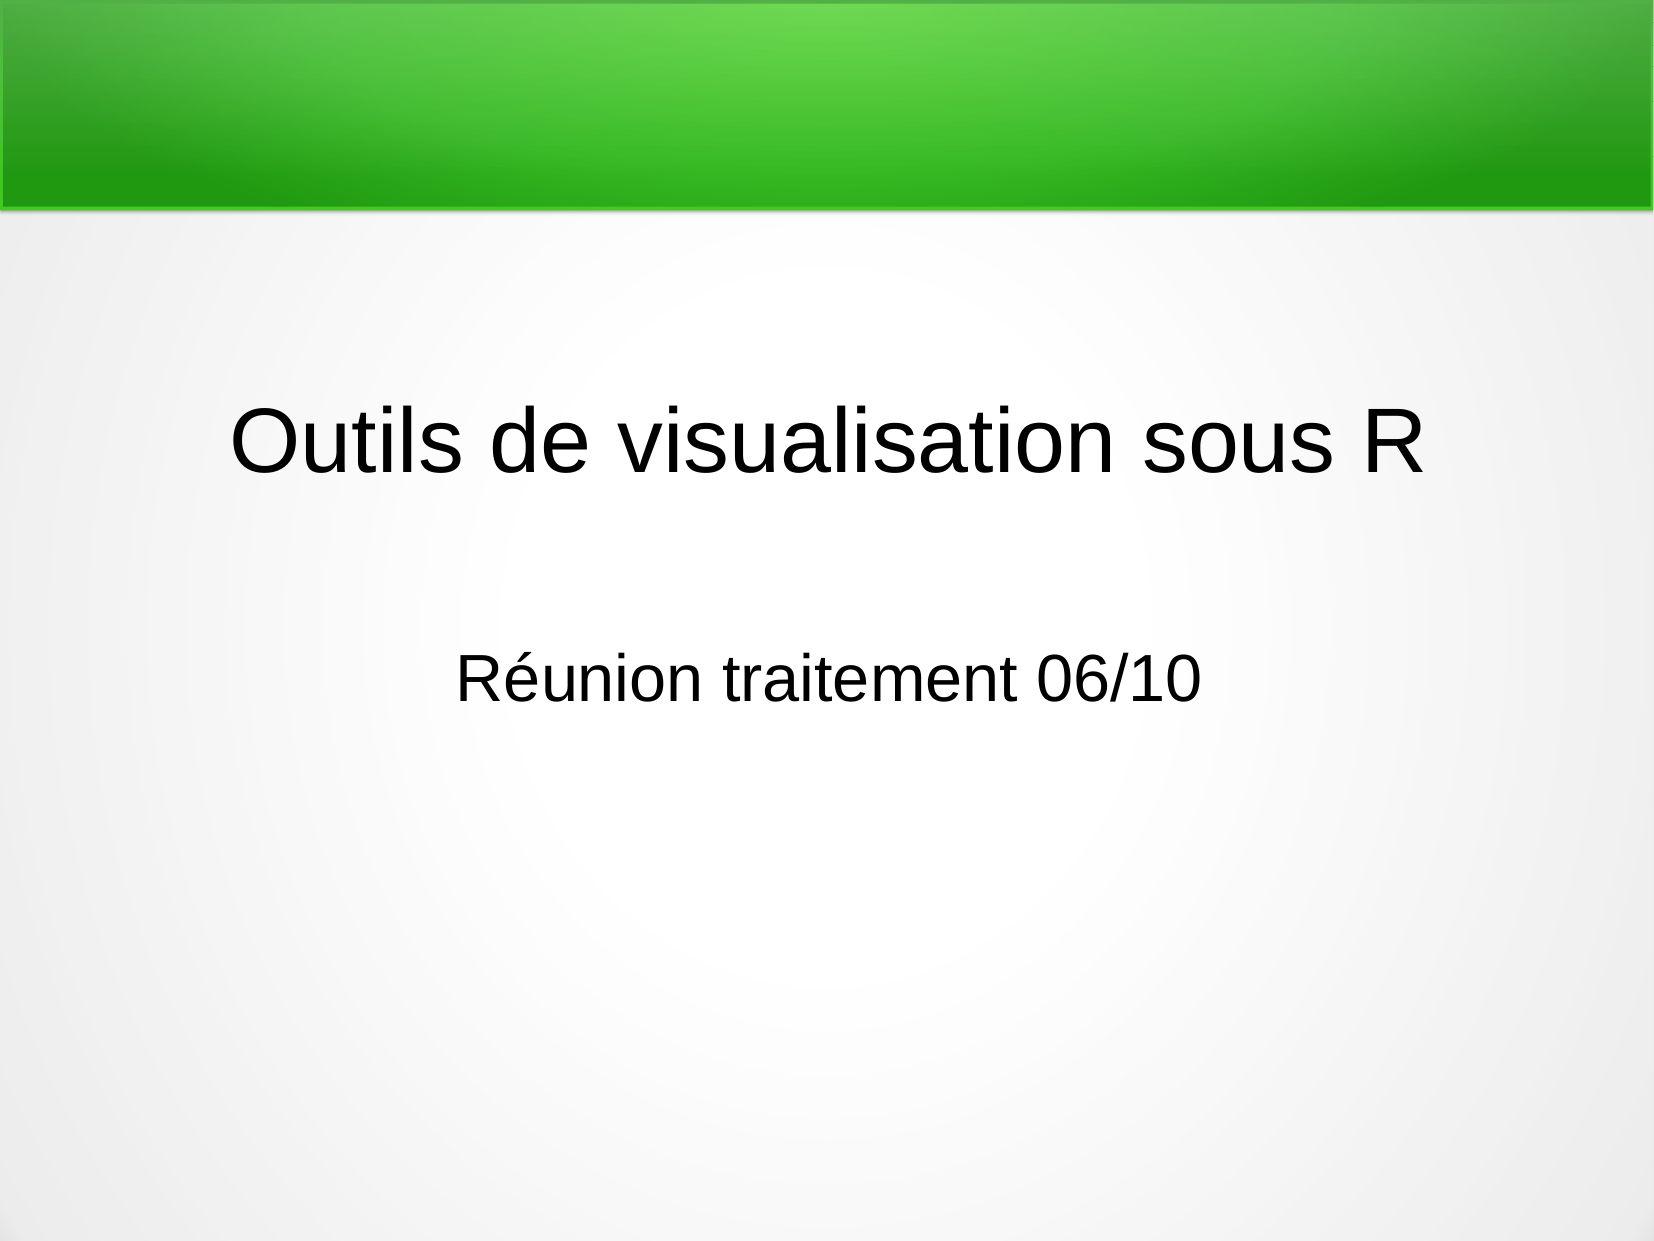

# Outils de visualisation sous R
Réunion traitement 06/10